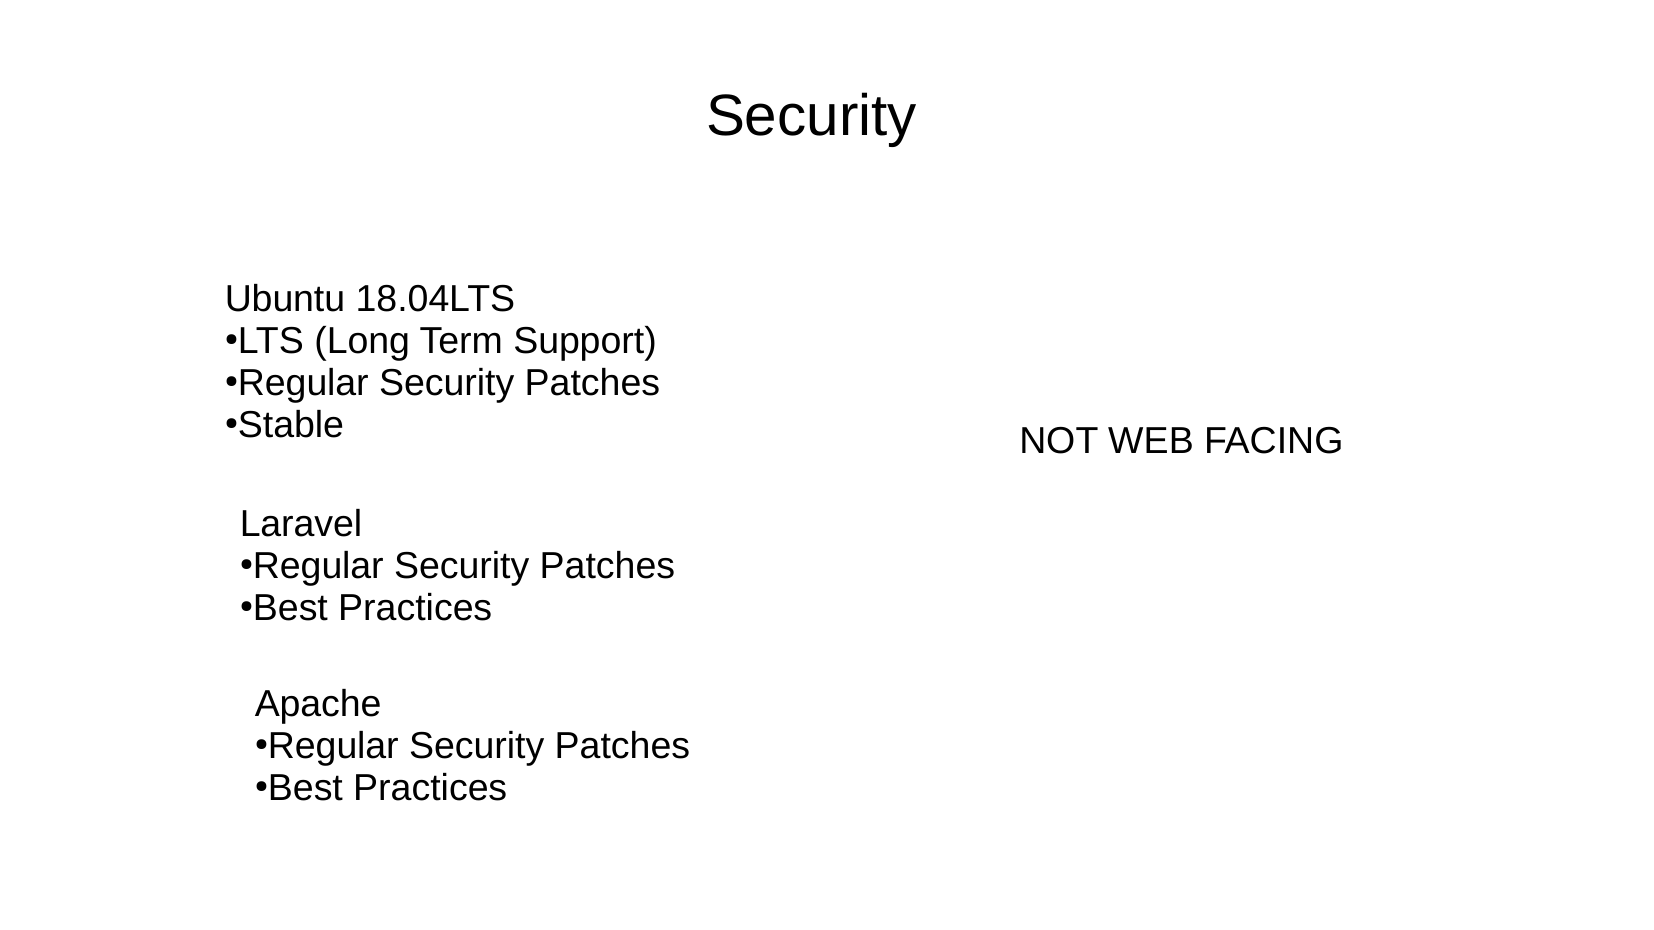

Security
Ubuntu 18.04LTS
LTS (Long Term Support)
Regular Security Patches
Stable
NOT WEB FACING
Laravel
Regular Security Patches
Best Practices
Apache
Regular Security Patches
Best Practices